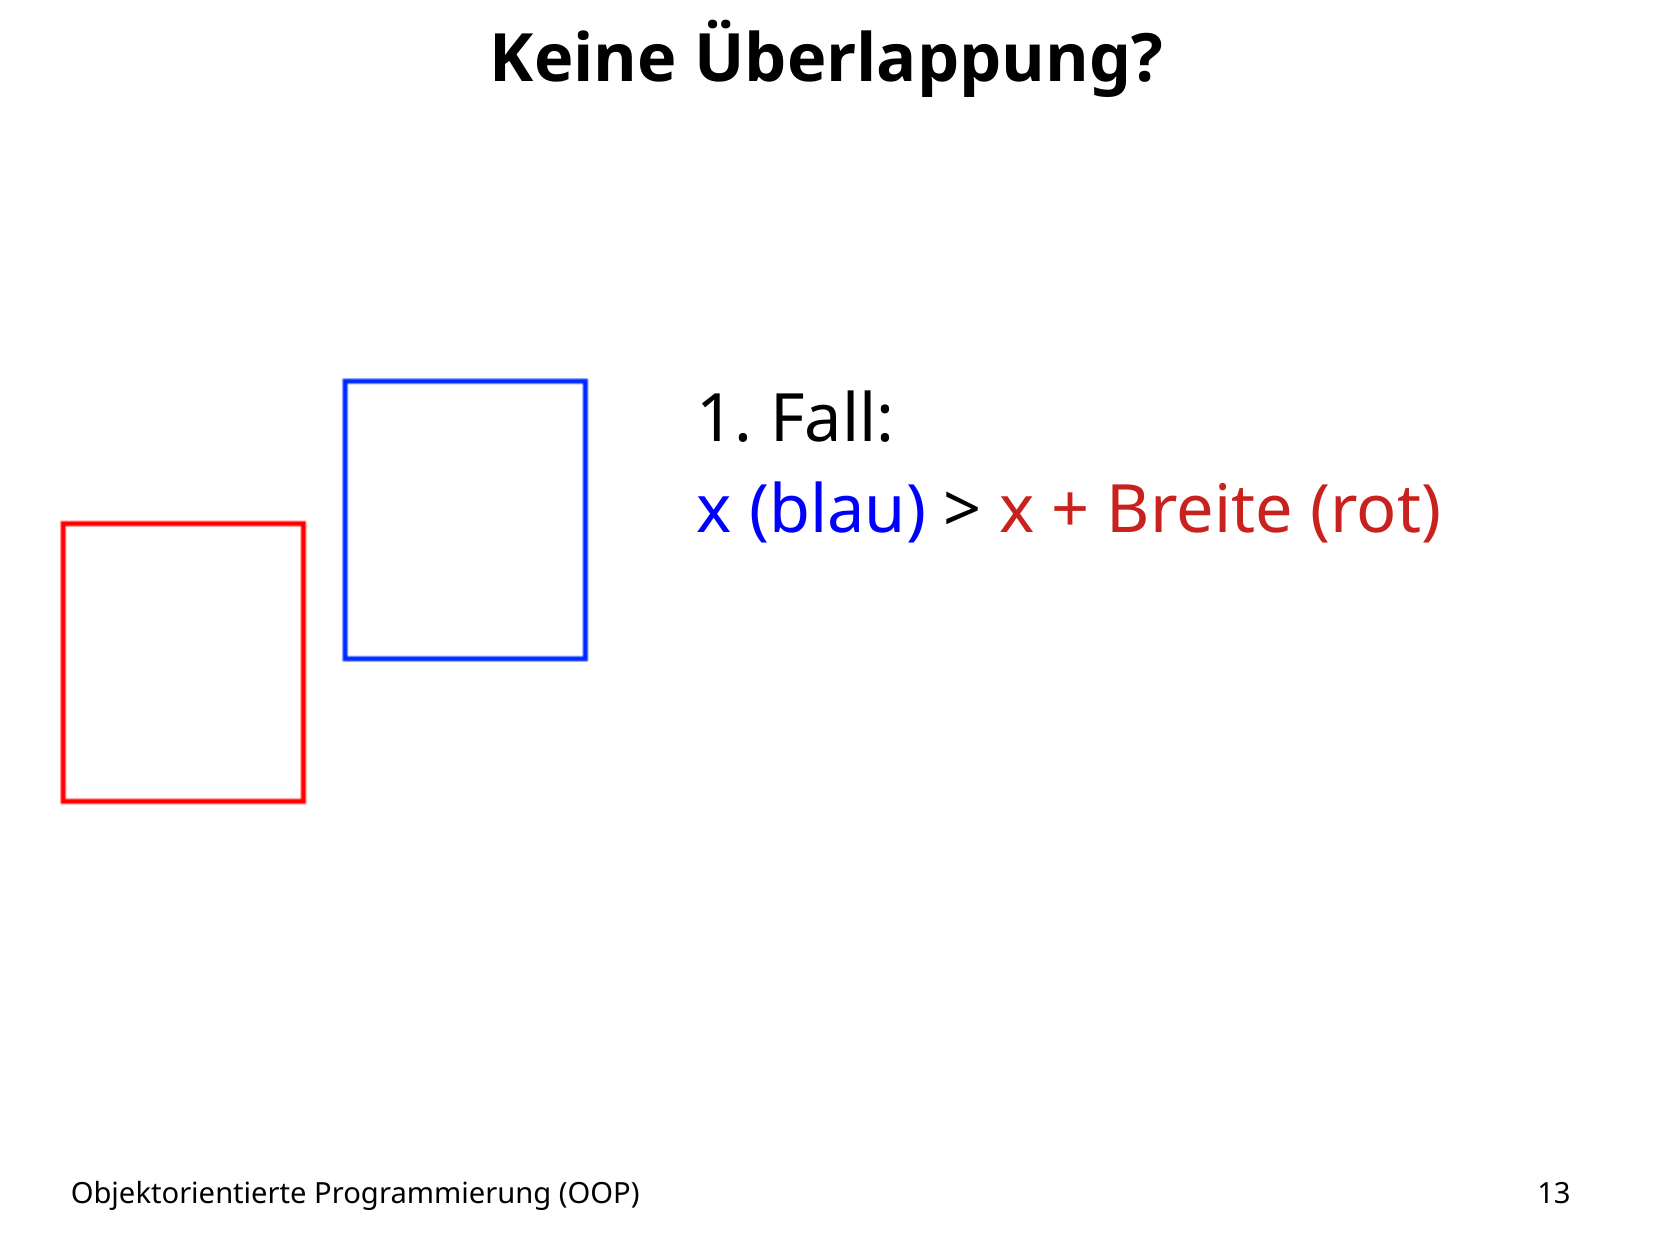

# Keine Überlappung?
1. Fall:
x (blau) > x + Breite (rot)
Objektorientierte Programmierung (OOP)
13